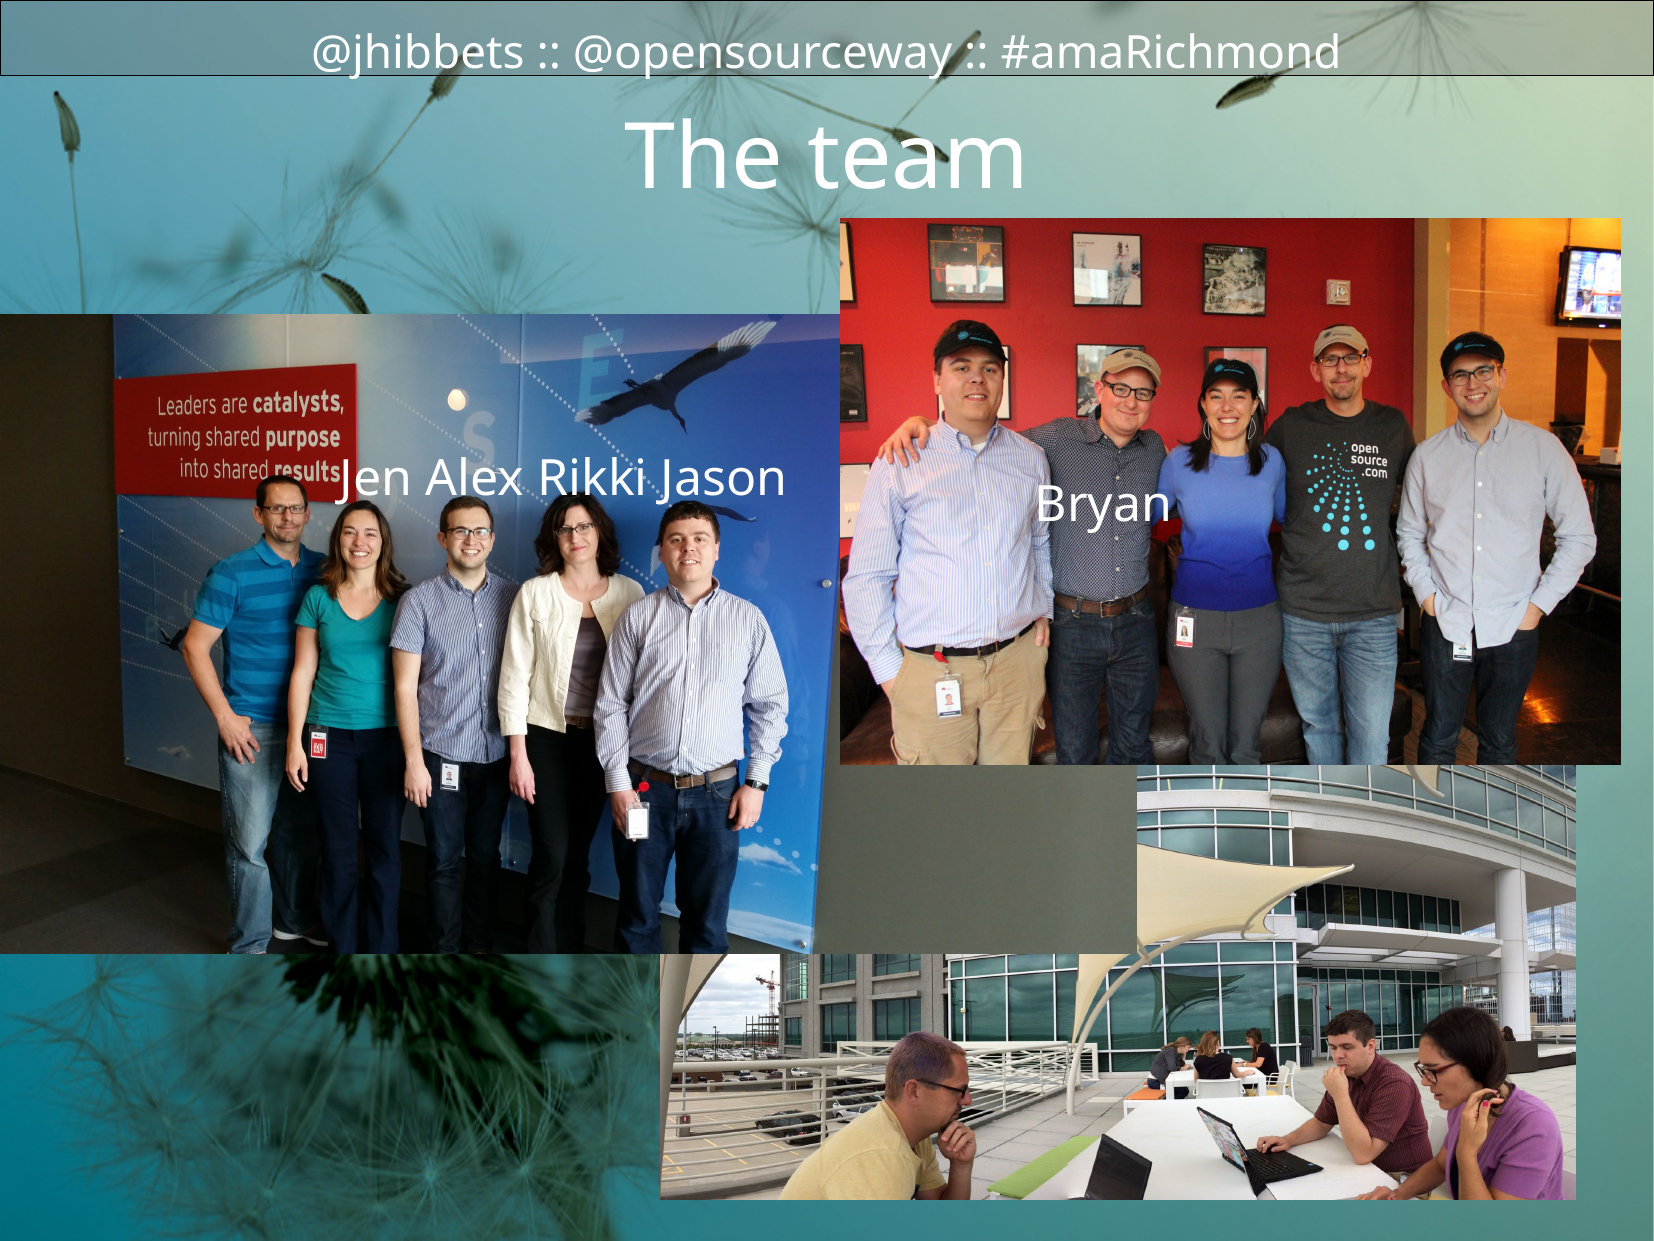

# The team
Jen Alex Rikki Jason
Bryan